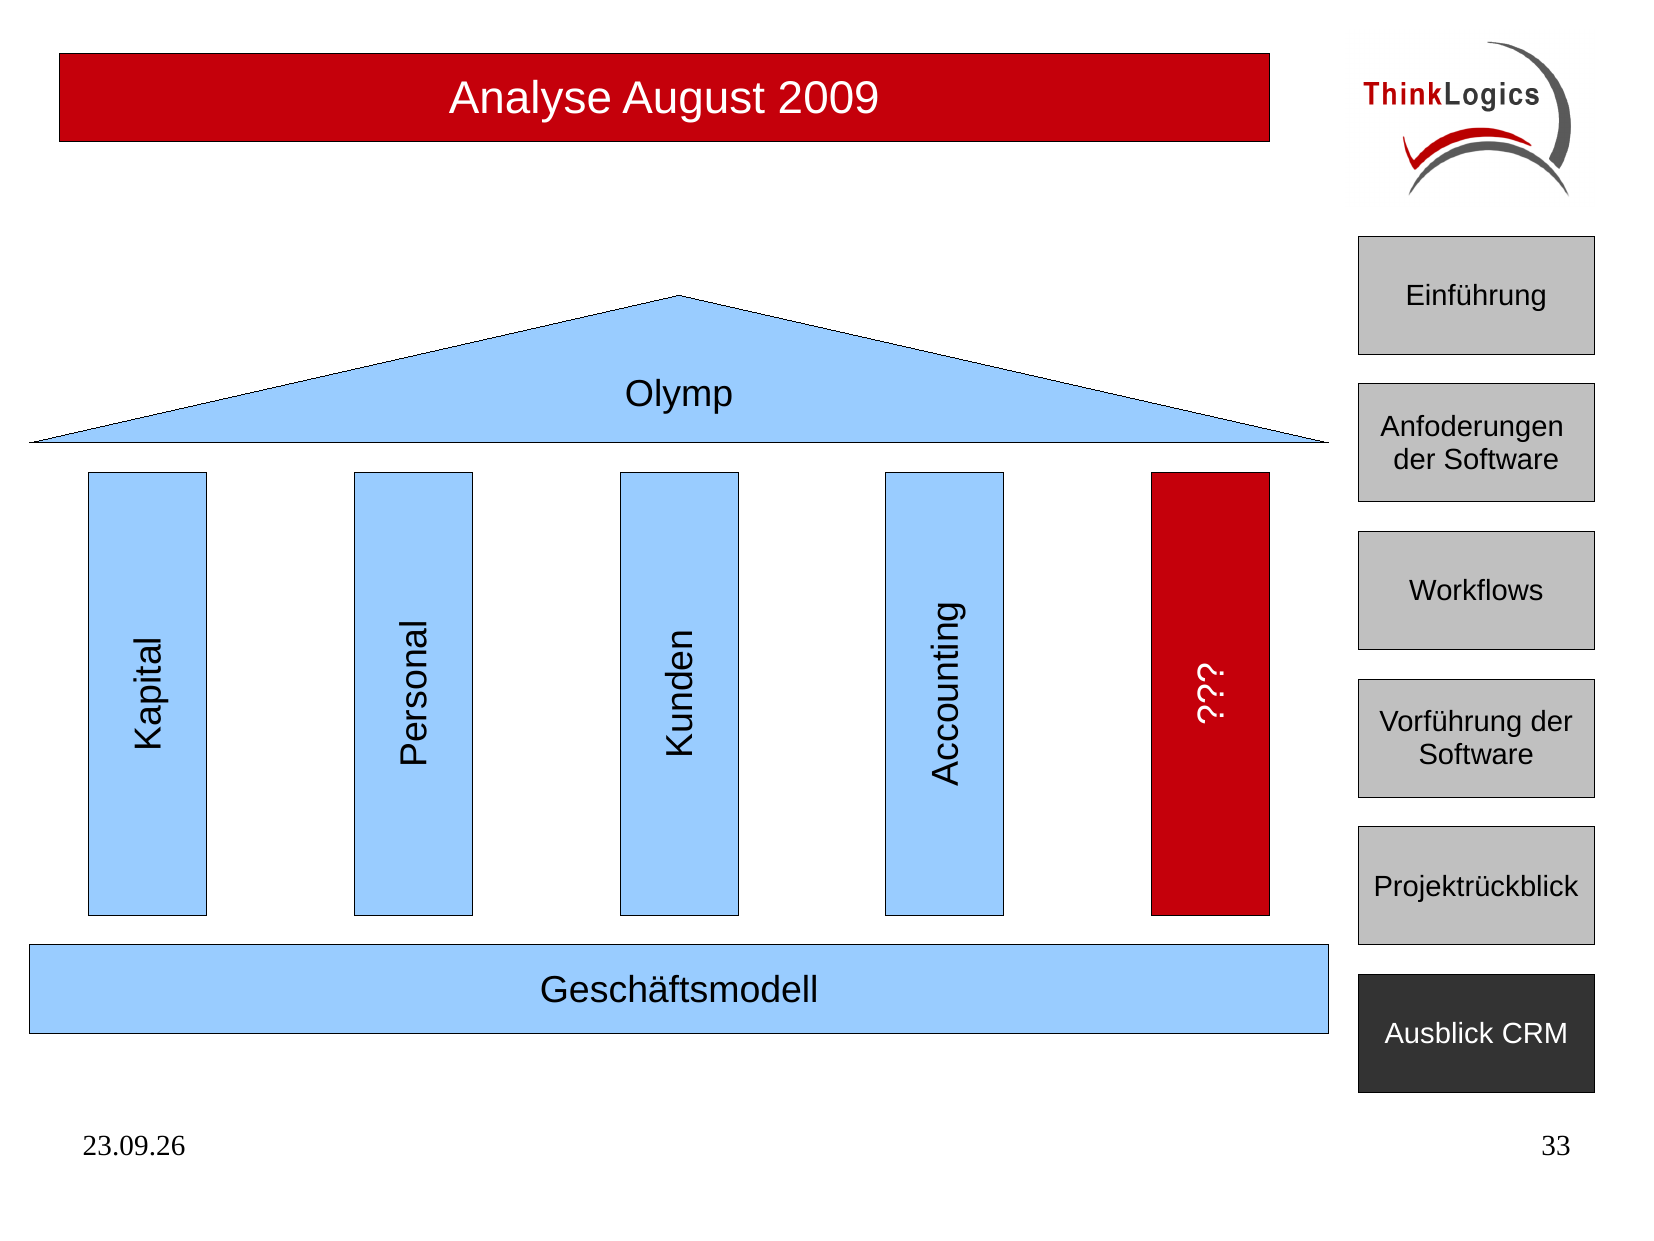

Analyse August 2009
Einführung
Olymp
Anfoderungen
der Software
Workflows
Kapital
Personal
Kunden
Accounting
???
Vorführung der
Software
Projektrückblick
Geschäftsmodell
Ausblick CRM
33